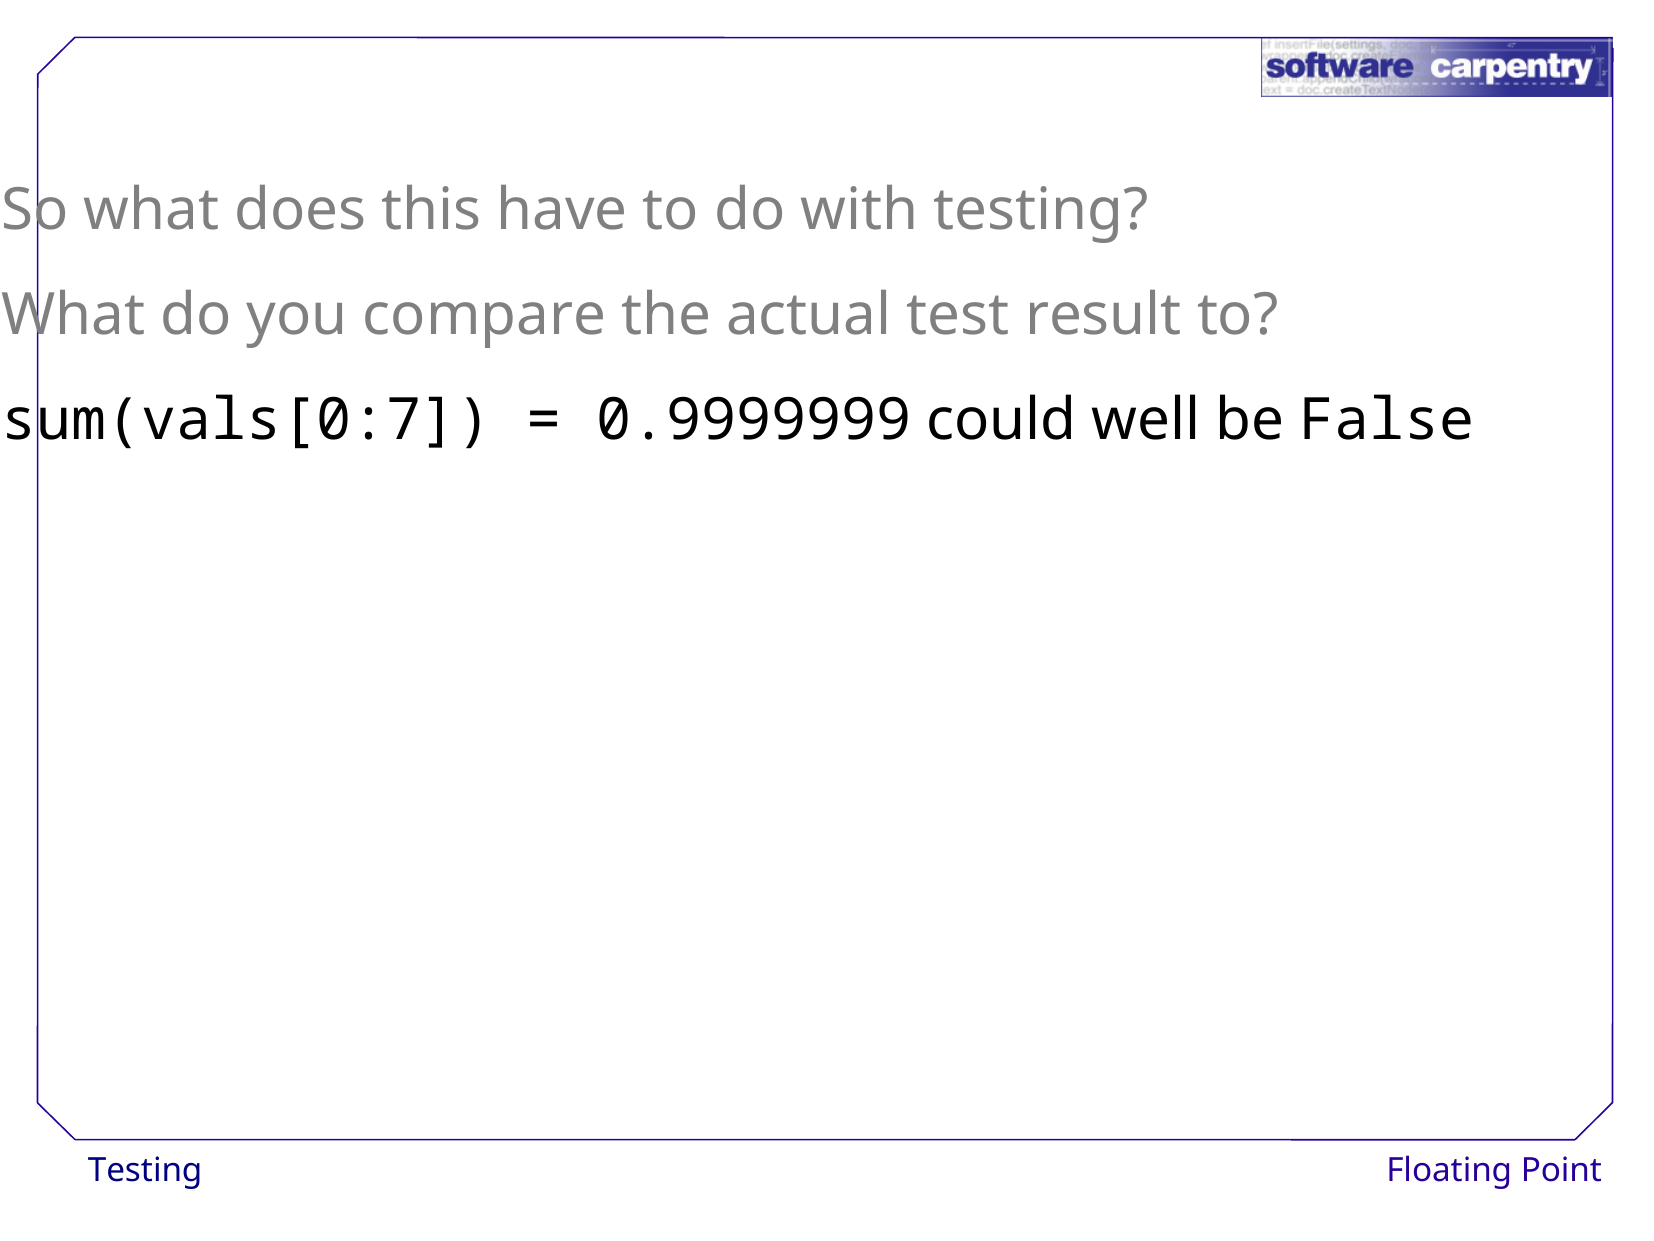

So what does this have to do with testing?
What do you compare the actual test result to?
sum(vals[0:7]) = 0.9999999 could well be False